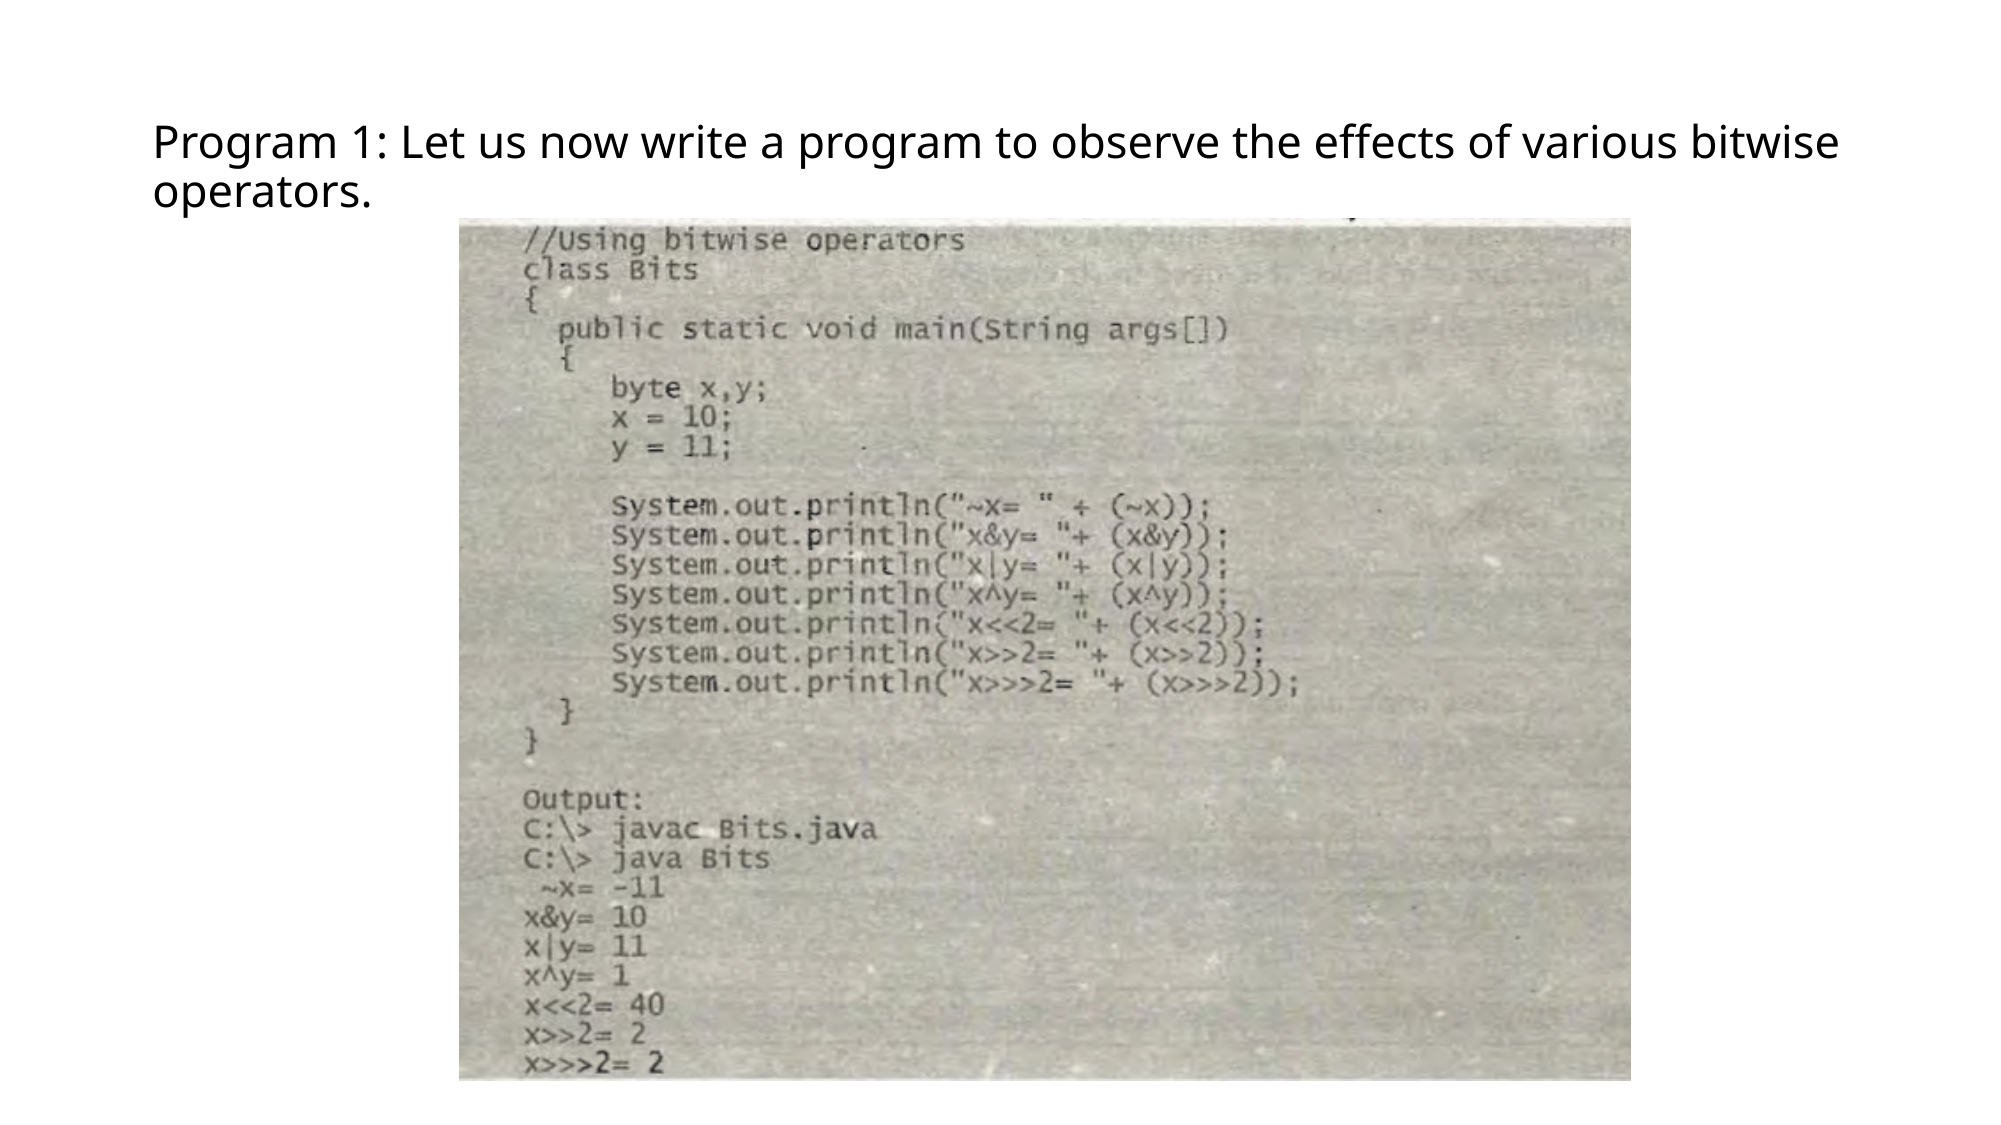

# Program 1: Let us now write a program to observe the effects of various bitwise operators.